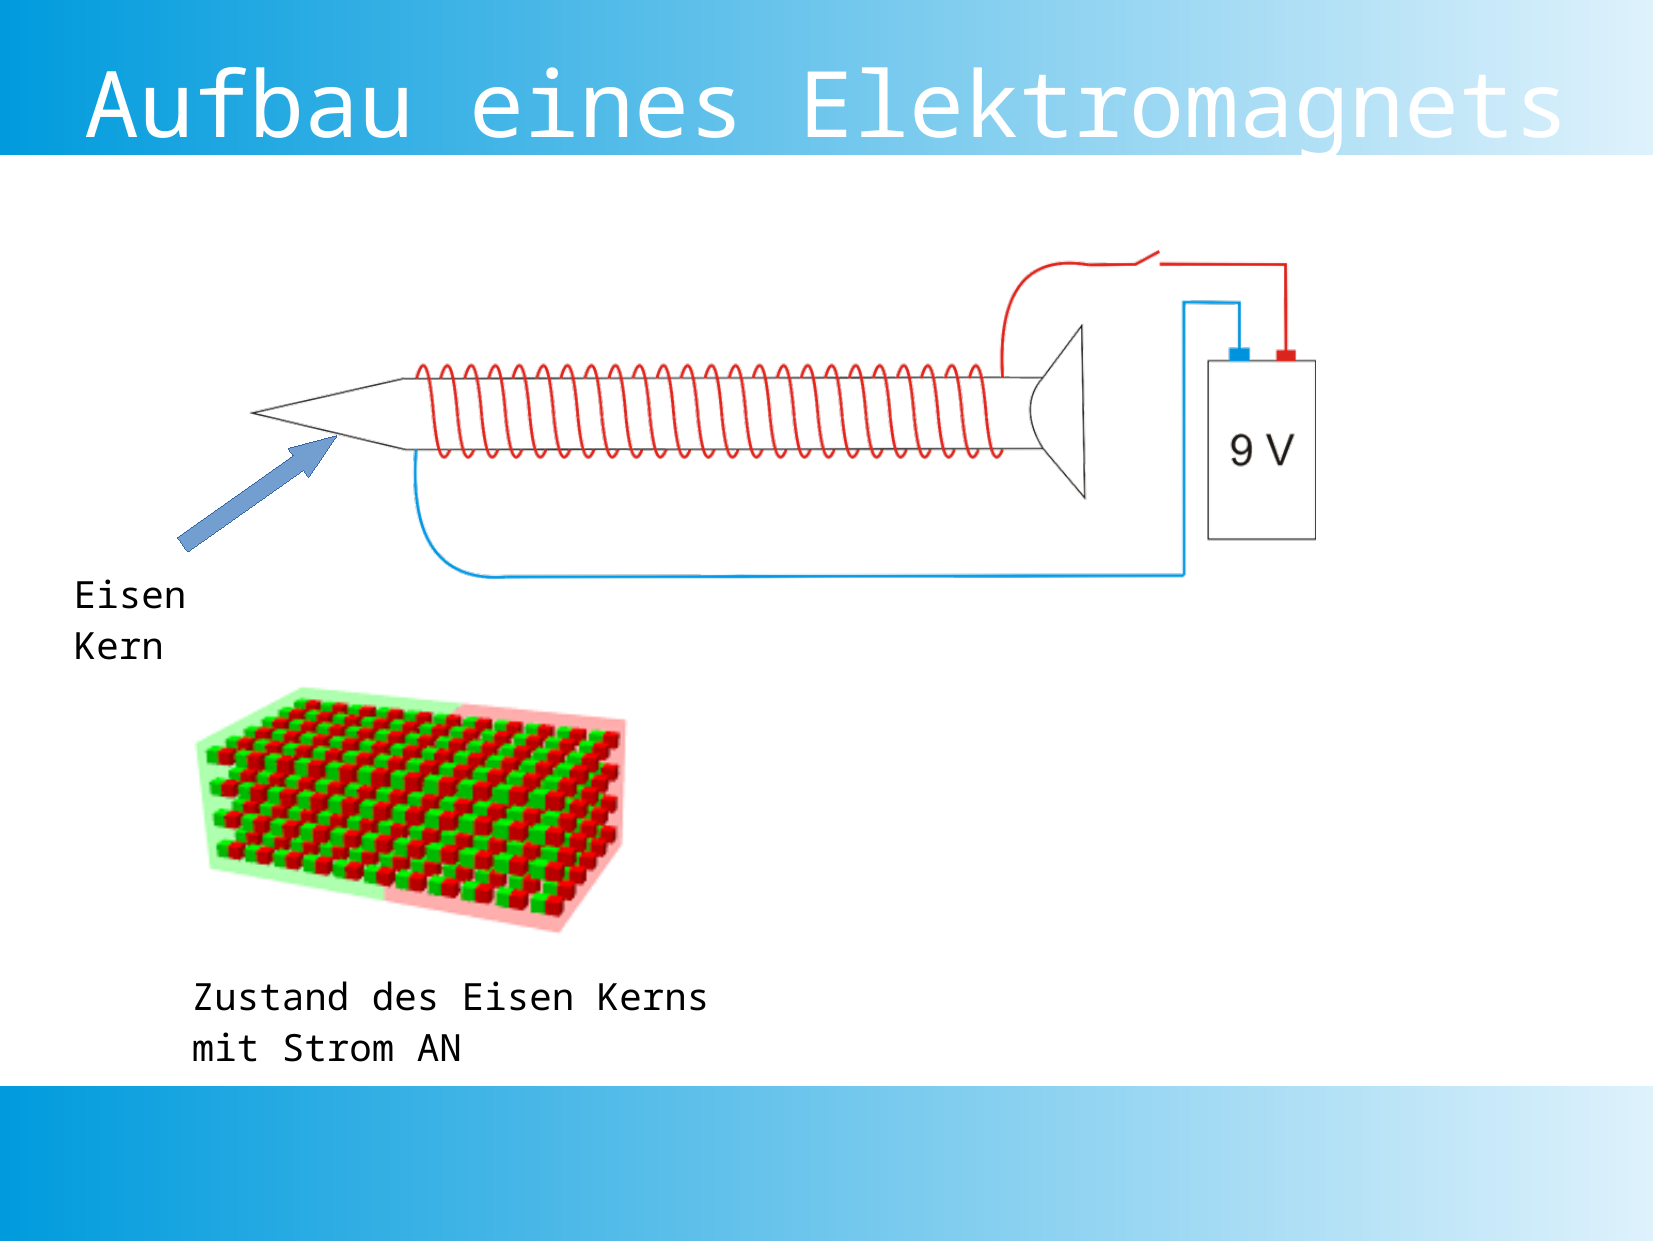

# Aufbau eines Elektromagnets
Eisen Kern
Zustand des Eisen Kerns mit Strom AN